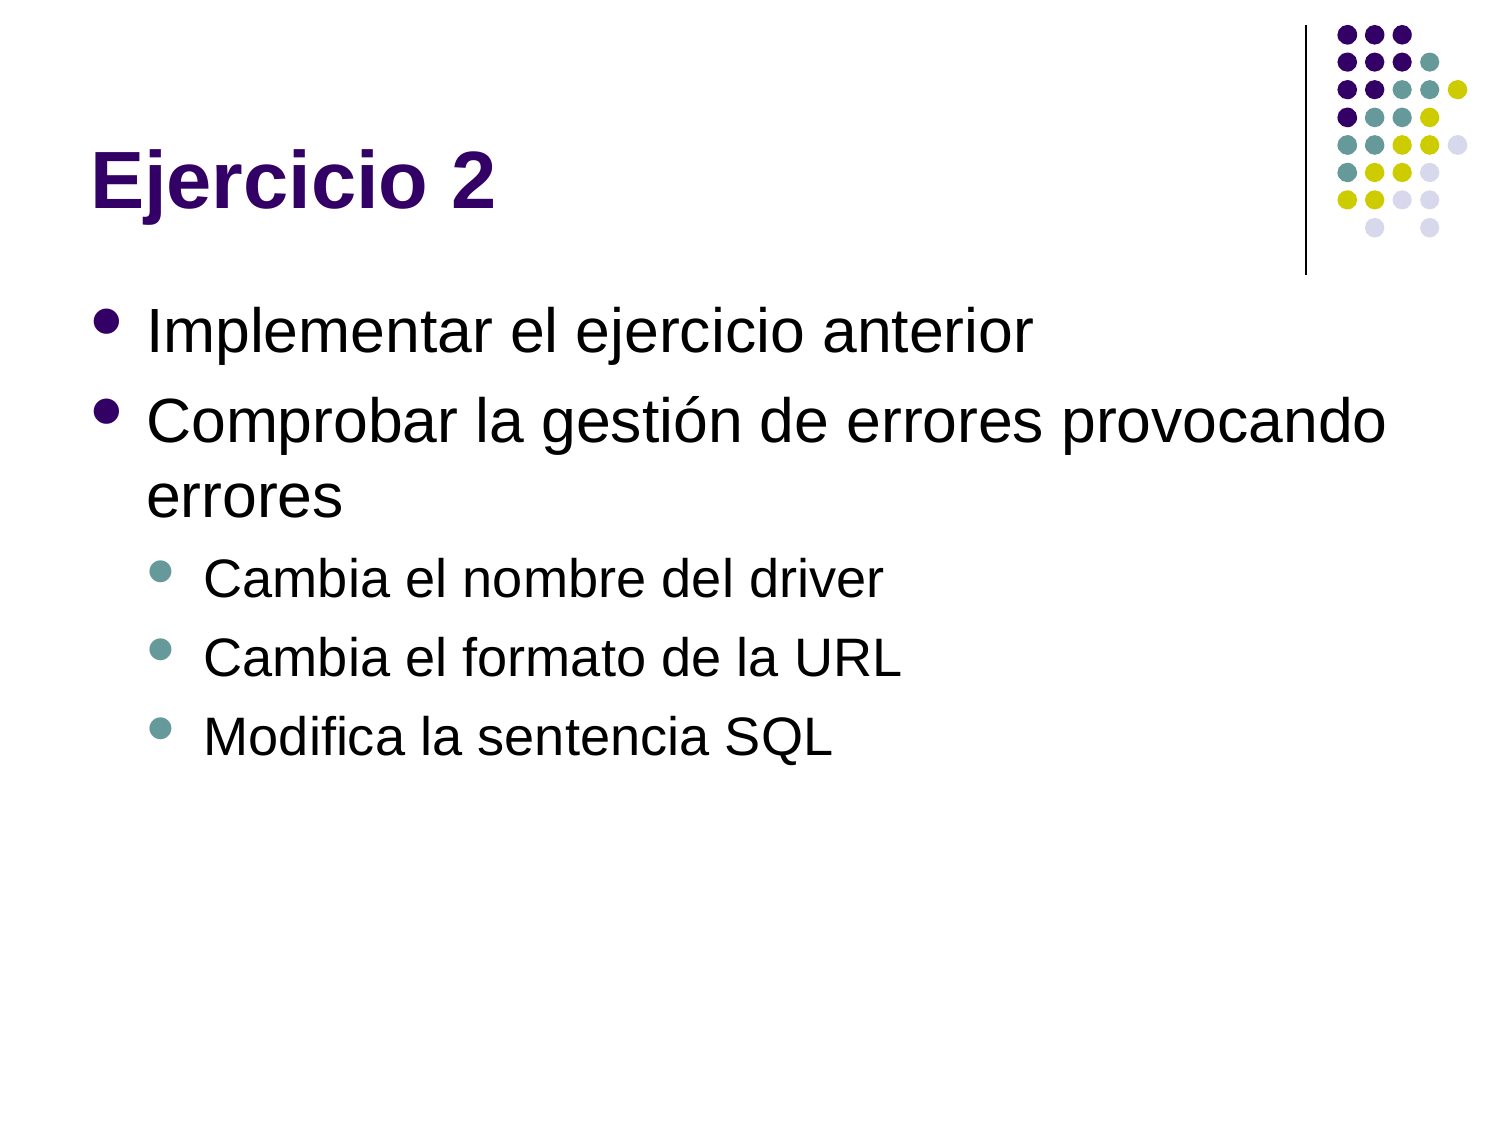

# Ejercicio 2
Implementar el ejercicio anterior
Comprobar la gestión de errores provocando errores
Cambia el nombre del driver
Cambia el formato de la URL
Modifica la sentencia SQL